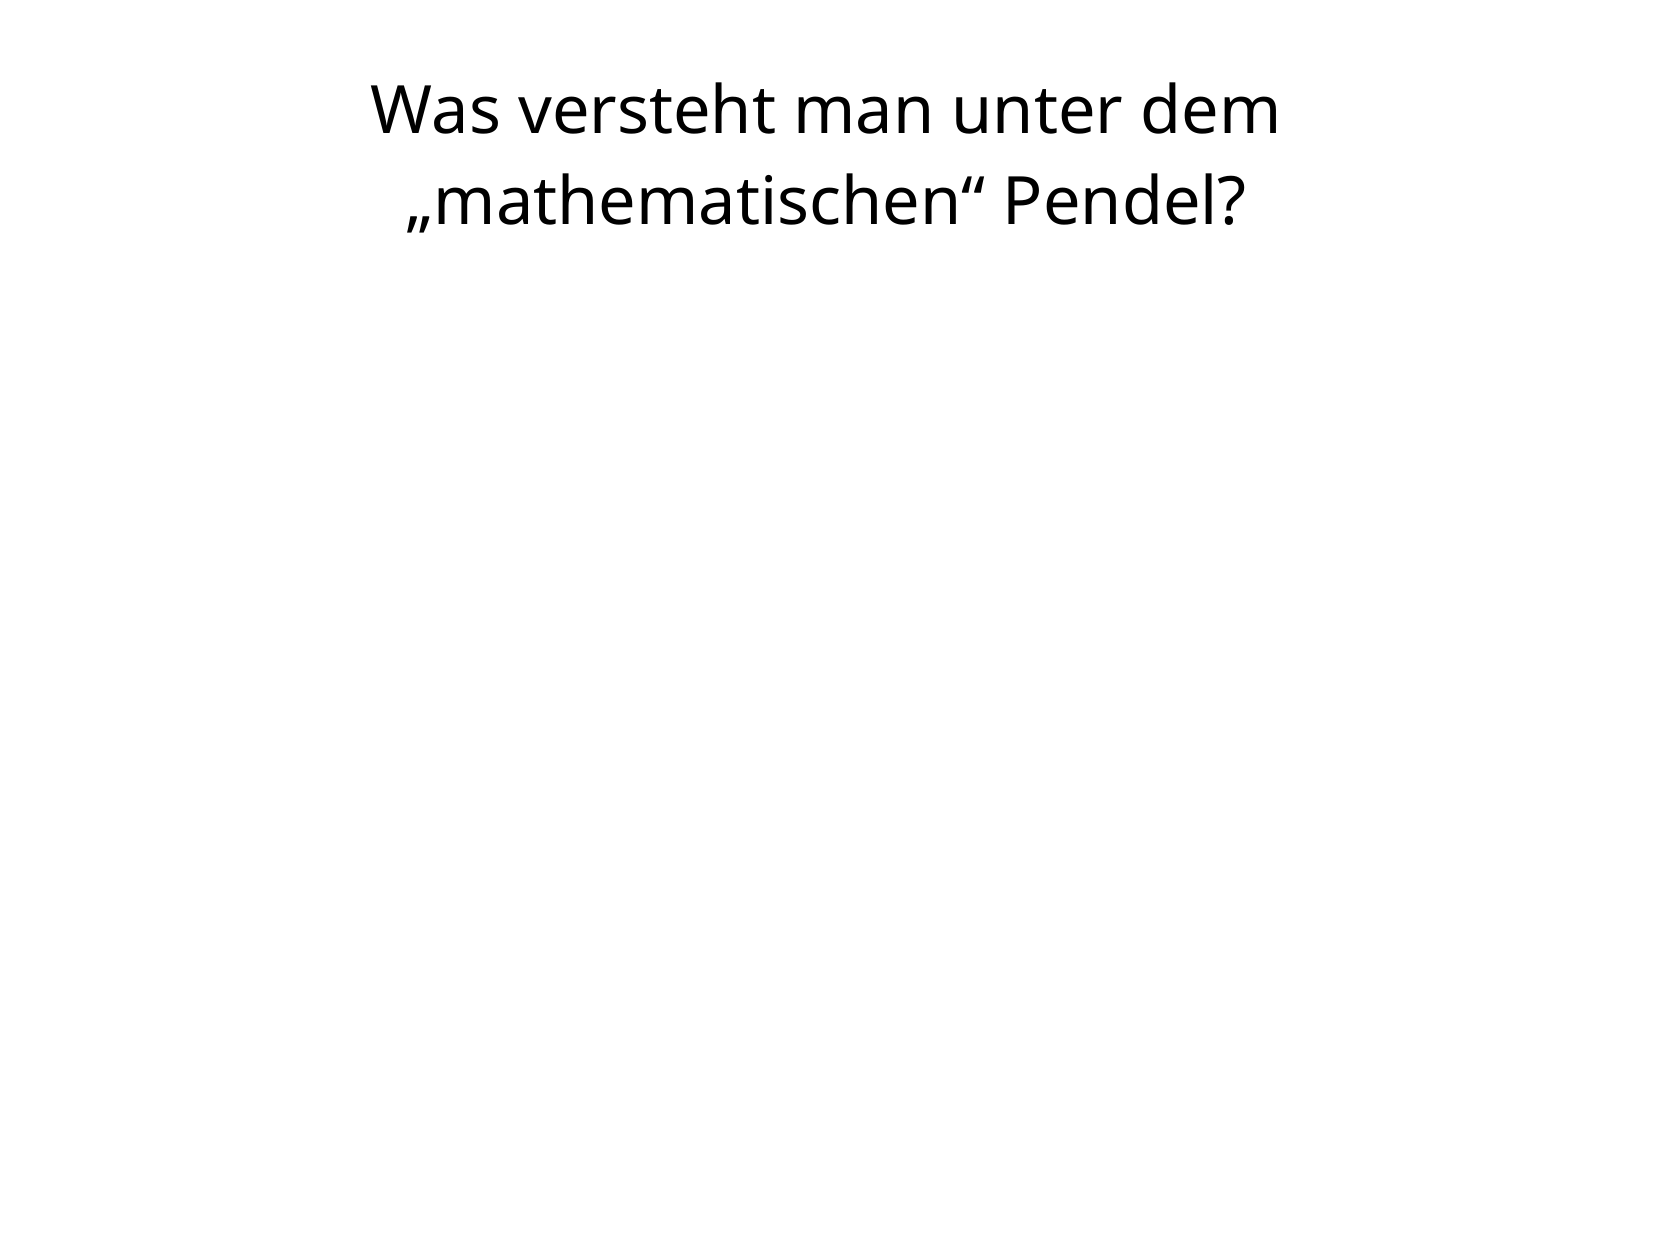

# Was versteht man unter dem „mathematischen“ Pendel?